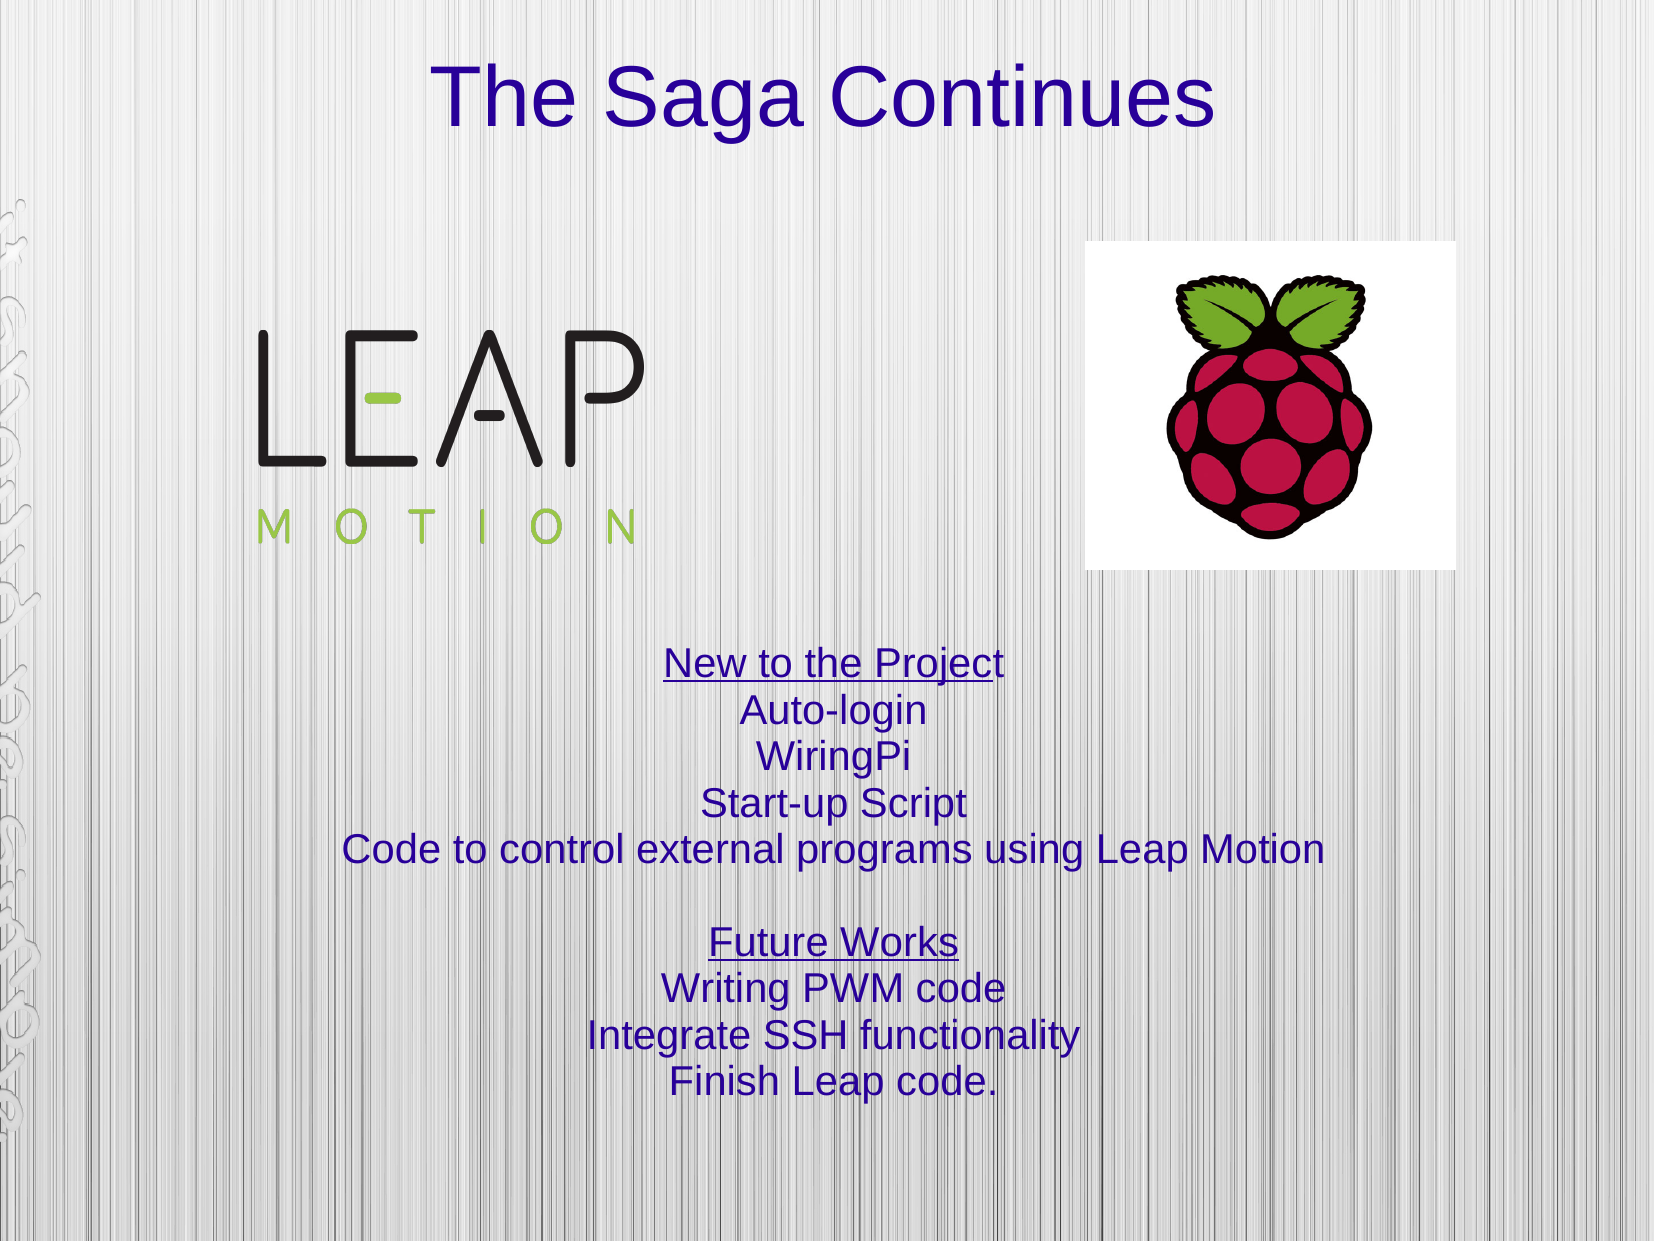

# The Saga Continues
New to the Project
Auto-login
WiringPi
Start-up Script
Code to control external programs using Leap Motion
Future Works
Writing PWM code
Integrate SSH functionality
Finish Leap code.